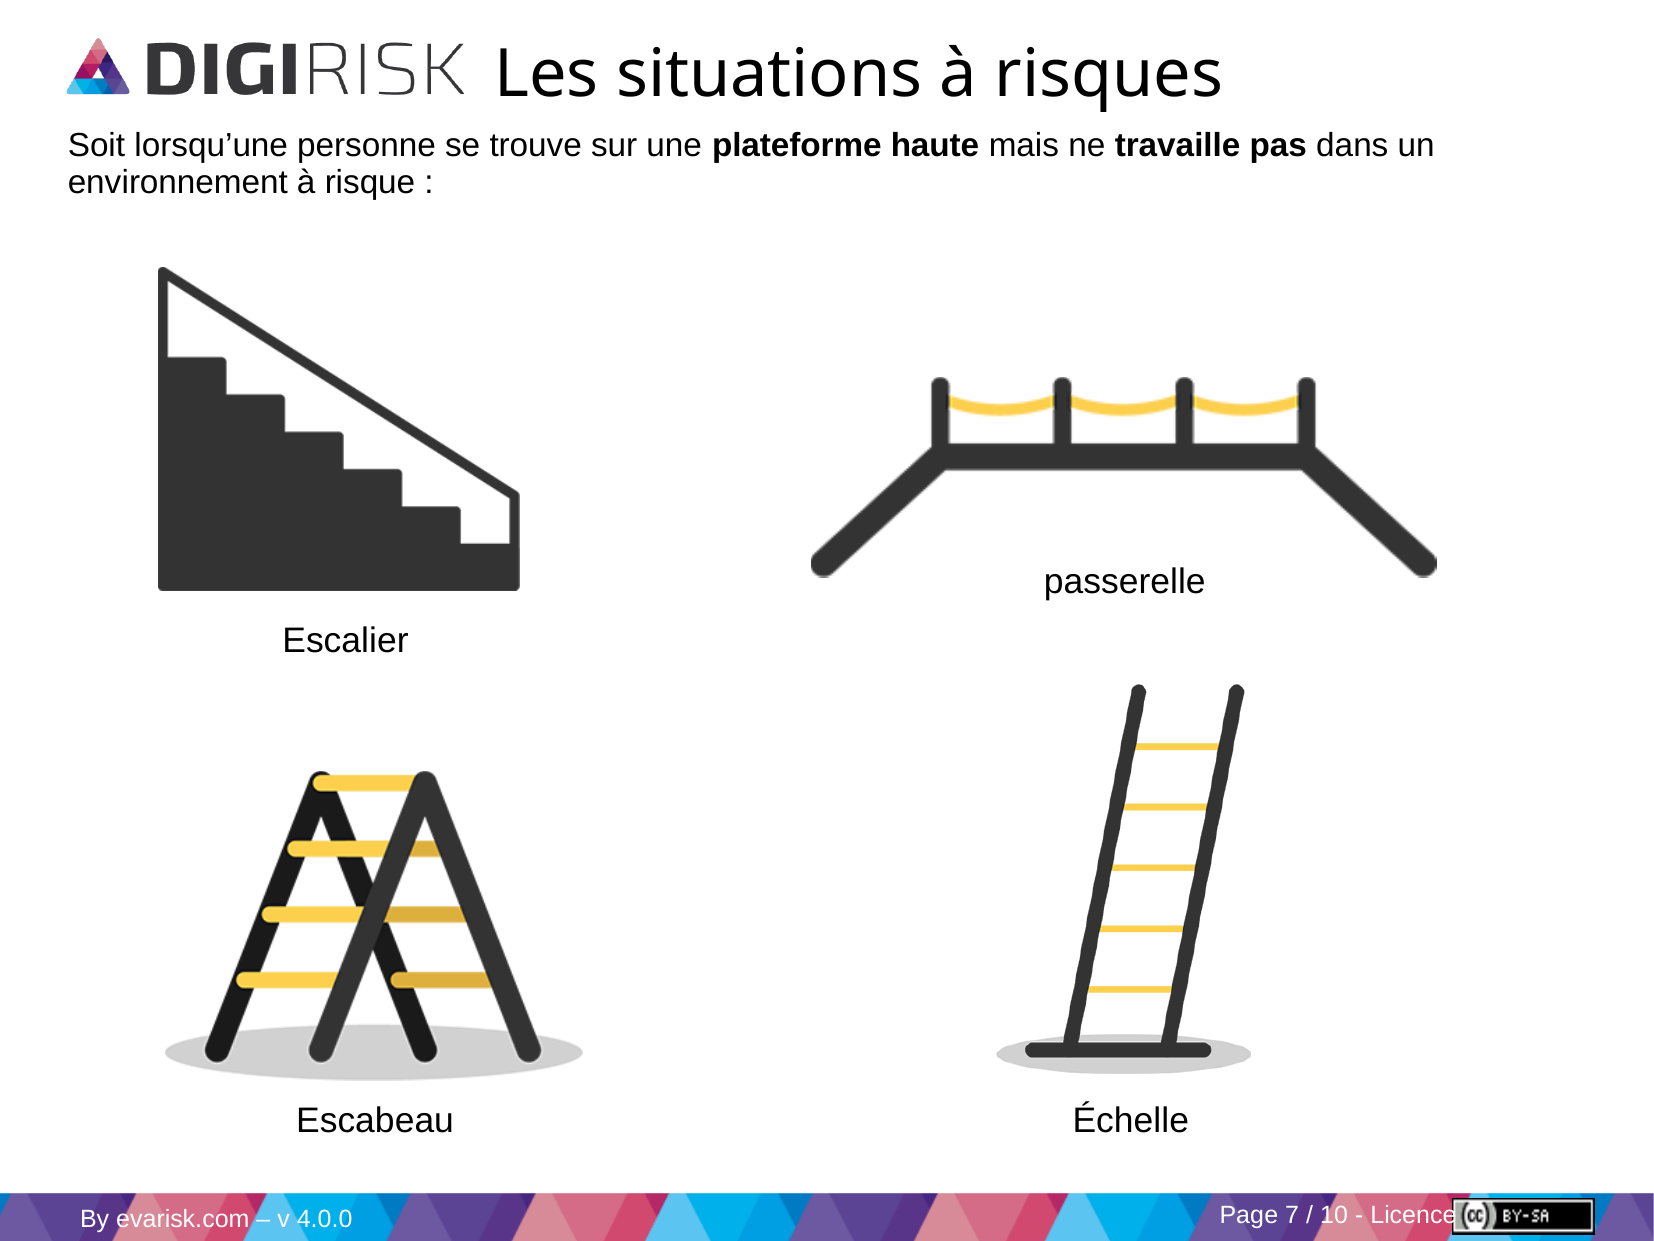

# Les situations à risques
Soit lorsqu’une personne se trouve sur une plateforme haute mais ne travaille pas dans un environnement à risque :
passerelle
Escalier
Escabeau
Échelle